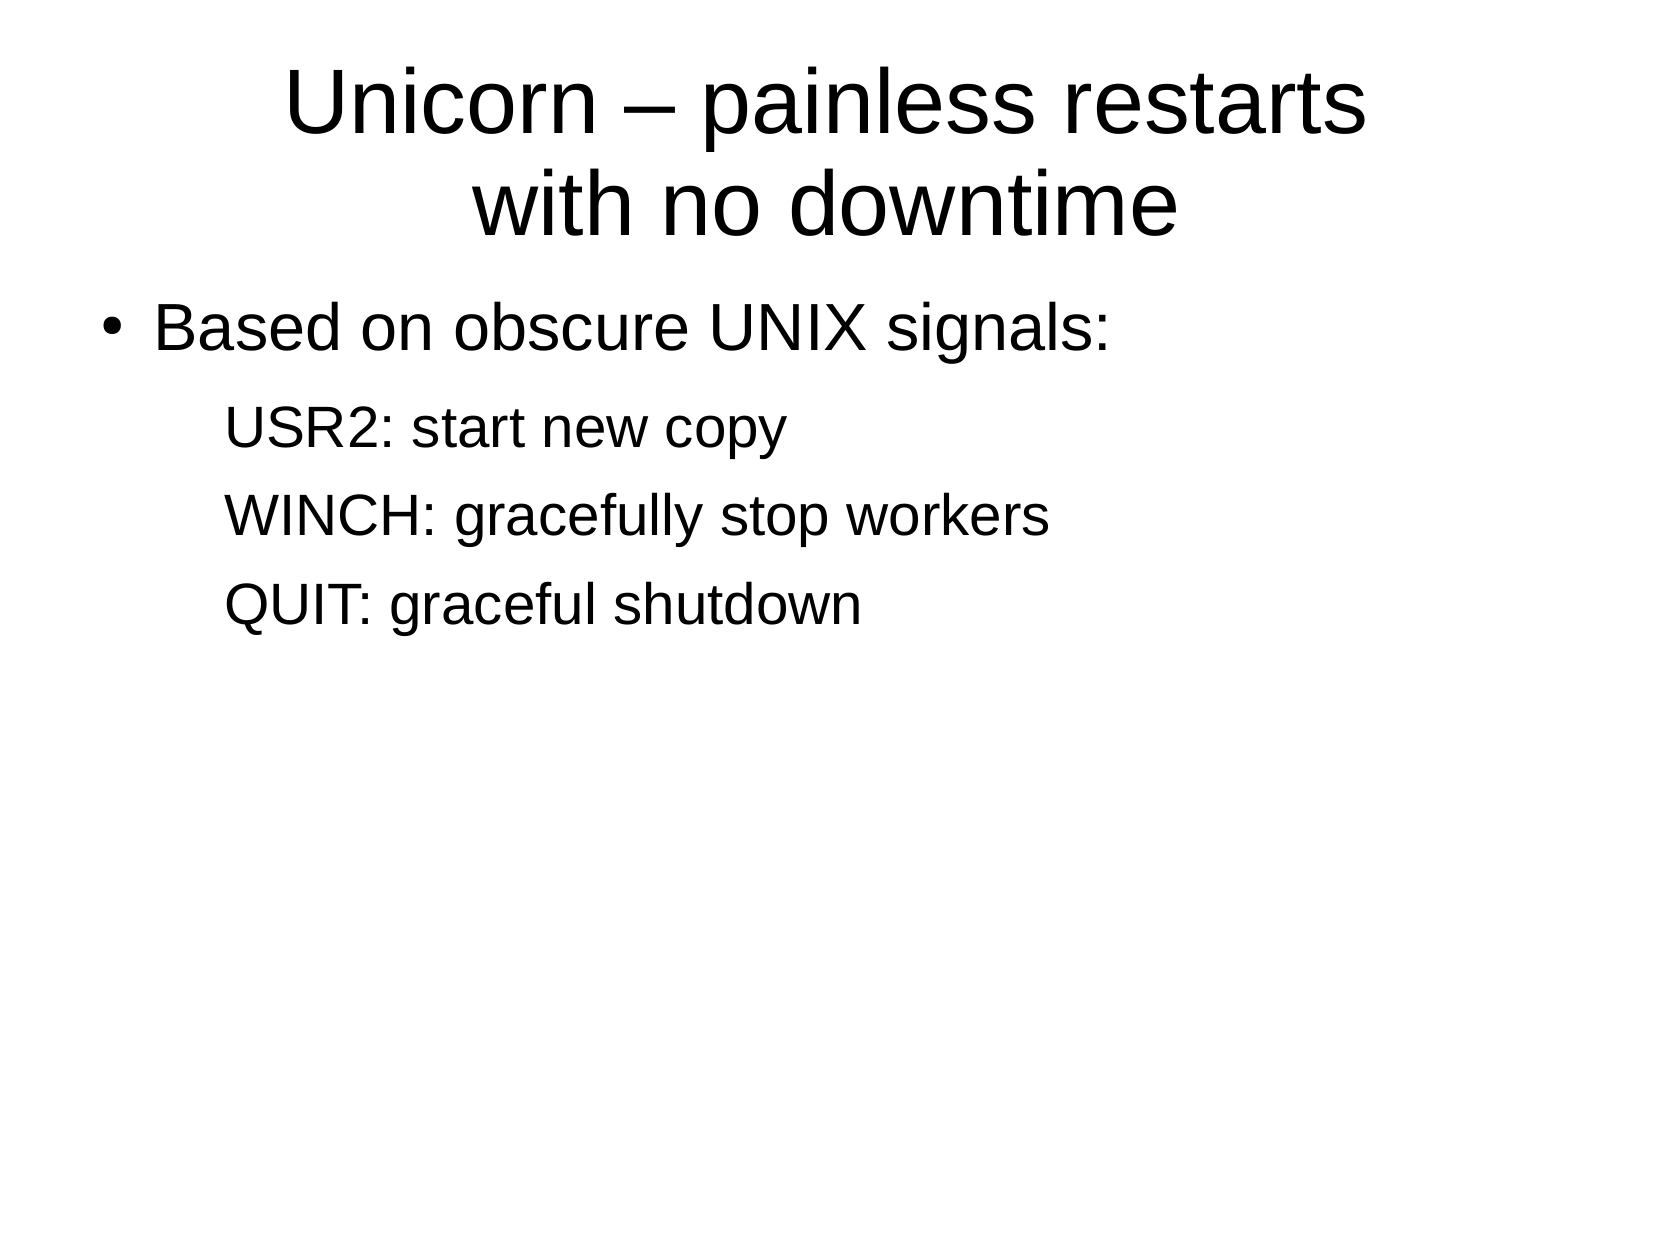

# Unicorn – painless restarts with no downtime
Based on obscure UNIX signals:
USR2: start new copy
WINCH: gracefully stop workers
QUIT: graceful shutdown